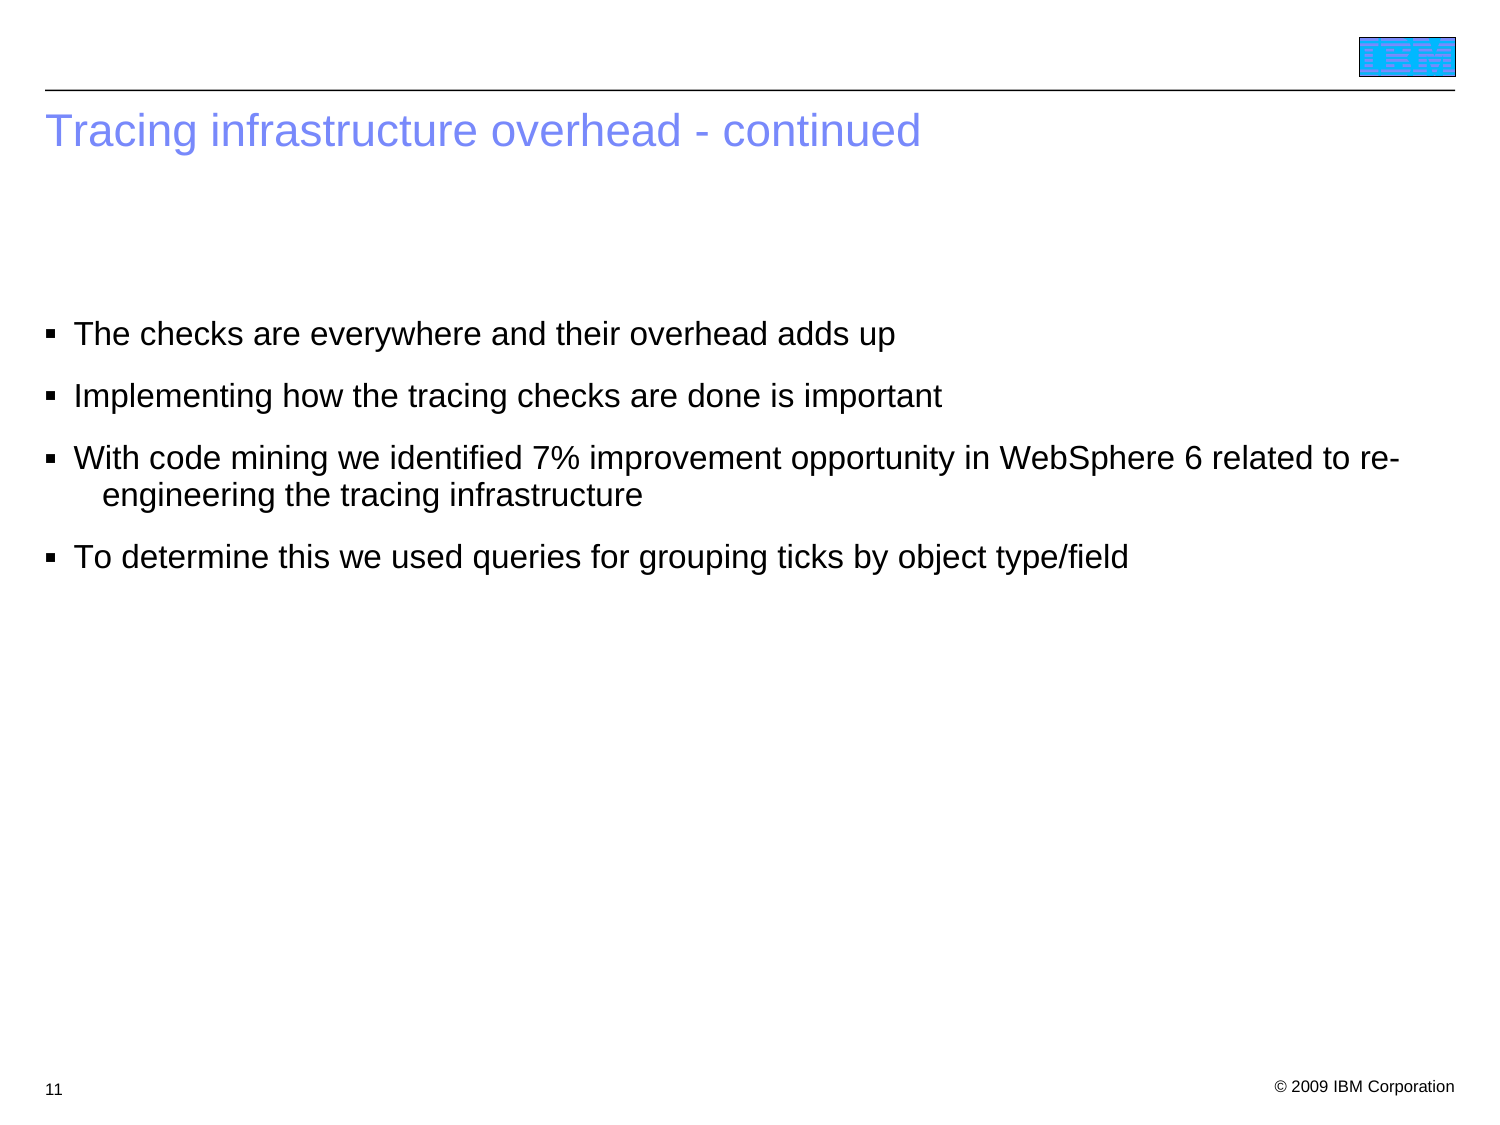

# Tracing infrastructure overhead - continued
The checks are everywhere and their overhead adds up
Implementing how the tracing checks are done is important
With code mining we identified 7% improvement opportunity in WebSphere 6 related to re-engineering the tracing infrastructure
To determine this we used queries for grouping ticks by object type/field
11